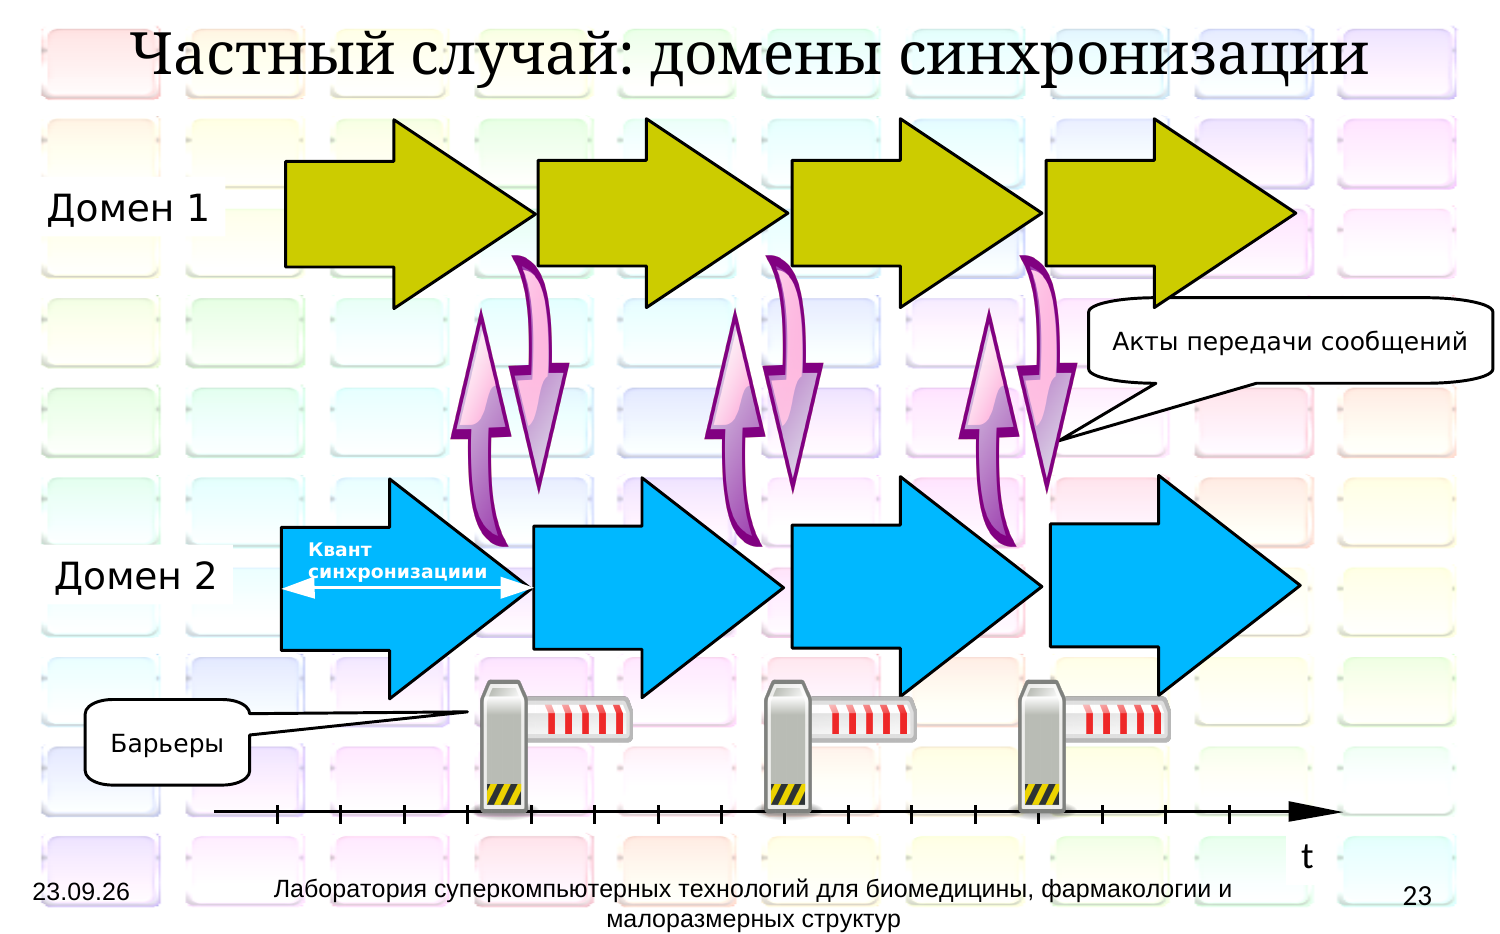

# Частный случай: домены синхронизации
Домен 1
Акты передачи сообщений
Квант
синхронизациии
Домен 2
Барьеры
t
Лаборатория суперкомпьютерных технологий для биомедицины, фармакологии и малоразмерных структур